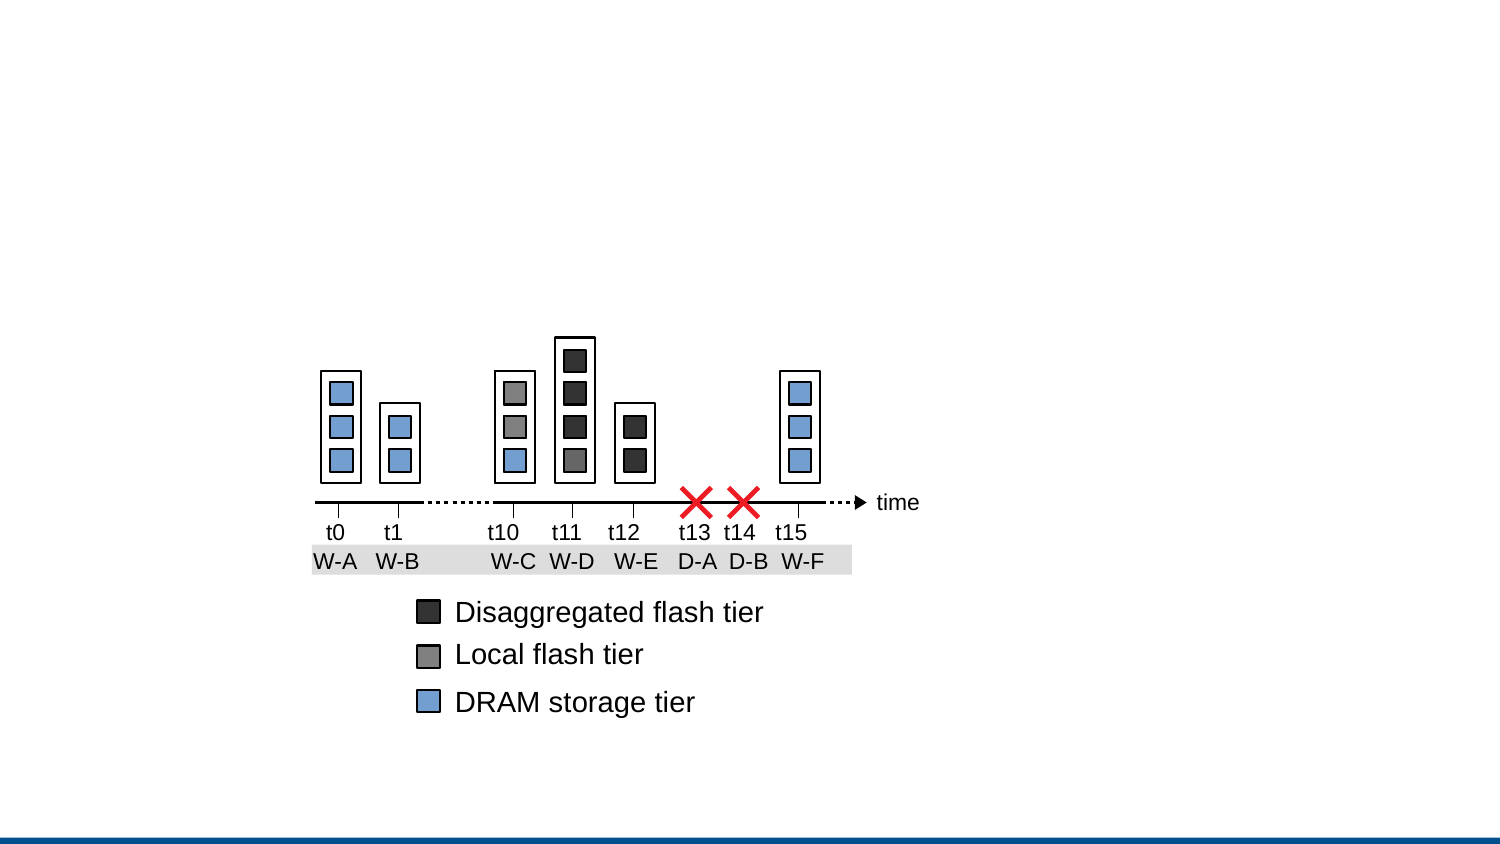

time
 t0 t1 t10 t11 t12 t13 t14 t15
W-A W-B W-C W-D W-E D-A D-B W-F
Disaggregated flash tier
Local flash tier
DRAM storage tier